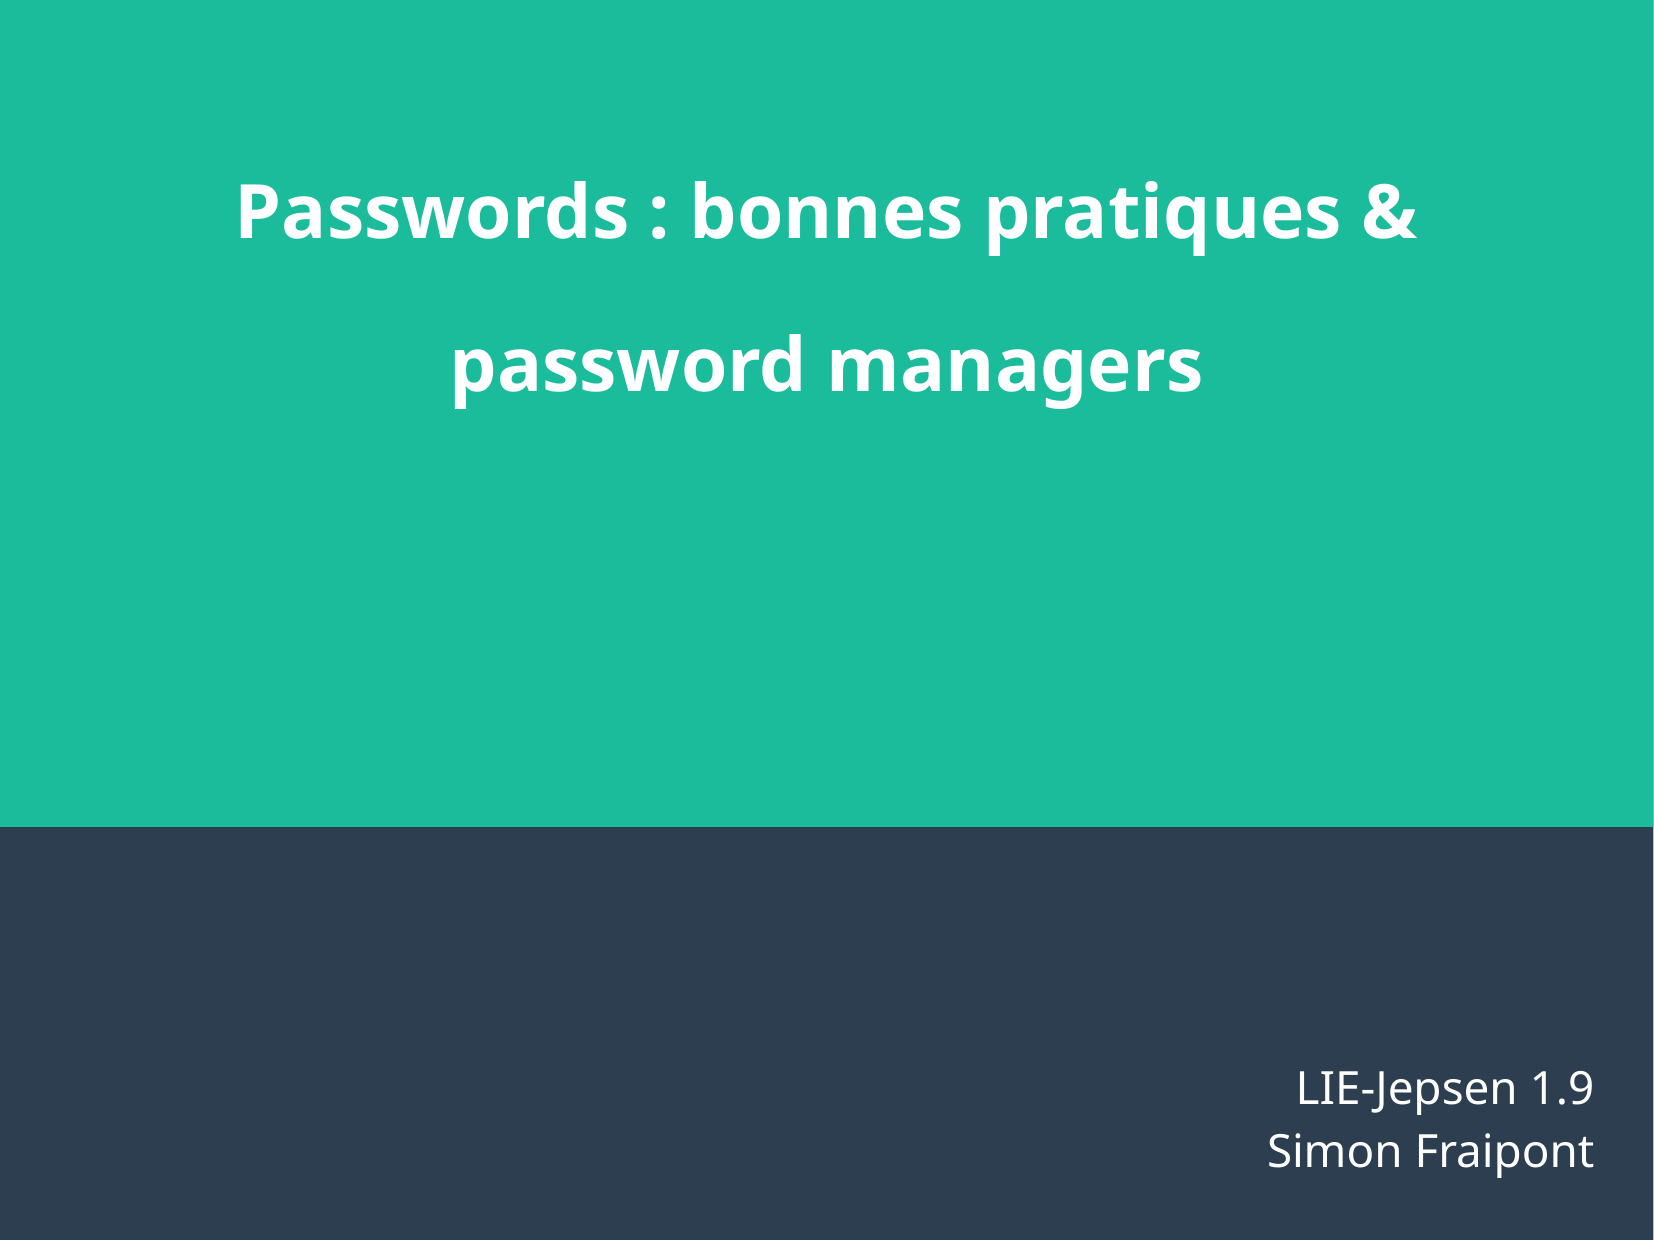

# Passwords : bonnes pratiques & password managers
LIE-Jepsen 1.9
Simon Fraipont